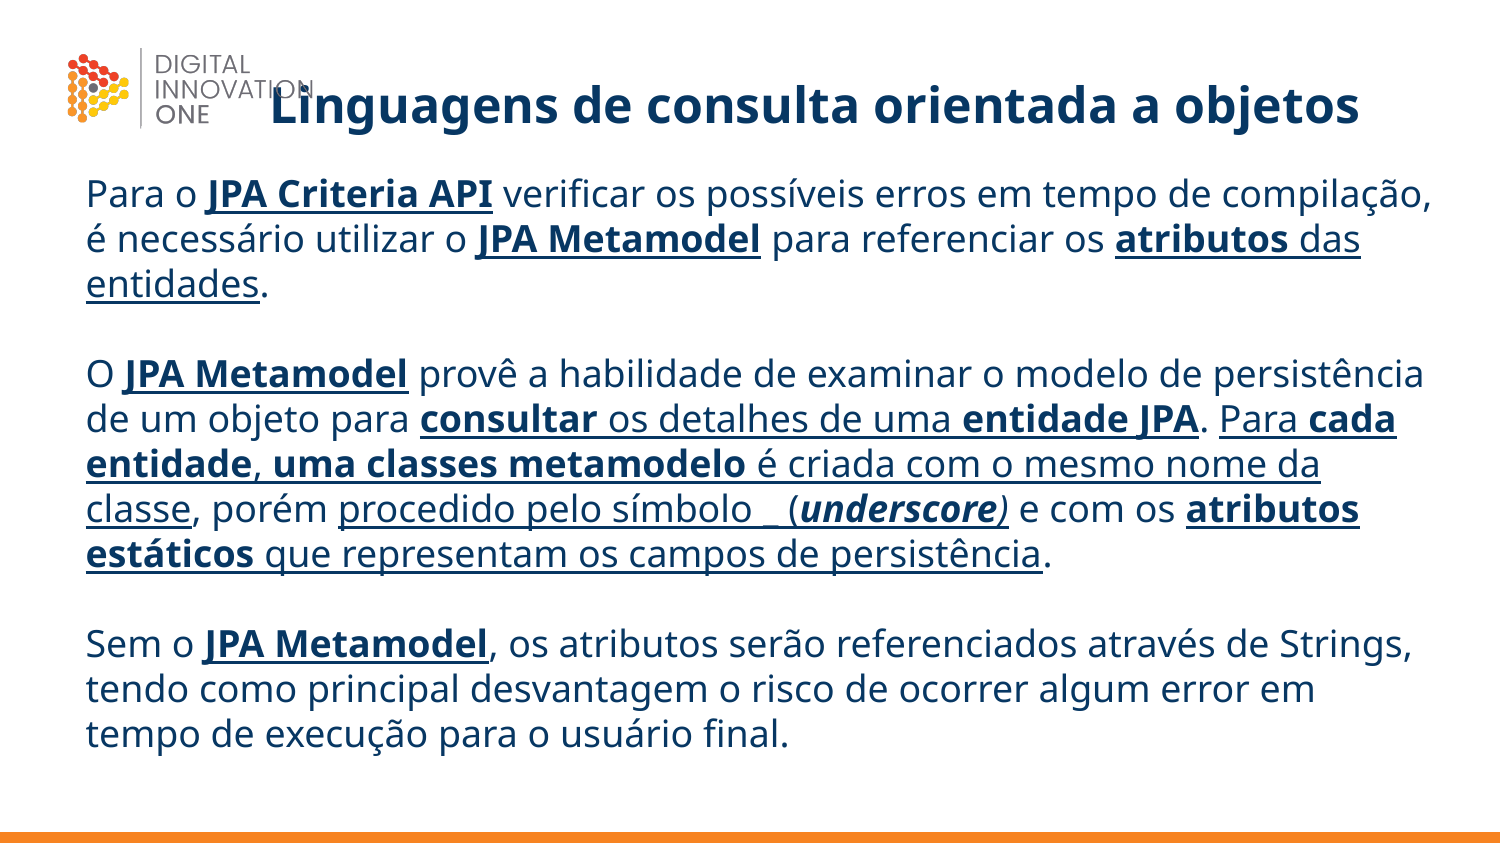

# Linguagens de consulta orientada a objetos
Para o JPA Criteria API verificar os possíveis erros em tempo de compilação, é necessário utilizar o JPA Metamodel para referenciar os atributos das entidades.
O JPA Metamodel provê a habilidade de examinar o modelo de persistência de um objeto para consultar os detalhes de uma entidade JPA. Para cada entidade, uma classes metamodelo é criada com o mesmo nome da classe, porém procedido pelo símbolo _ (underscore) e com os atributos estáticos que representam os campos de persistência.
Sem o JPA Metamodel, os atributos serão referenciados através de Strings, tendo como principal desvantagem o risco de ocorrer algum error em tempo de execução para o usuário final.